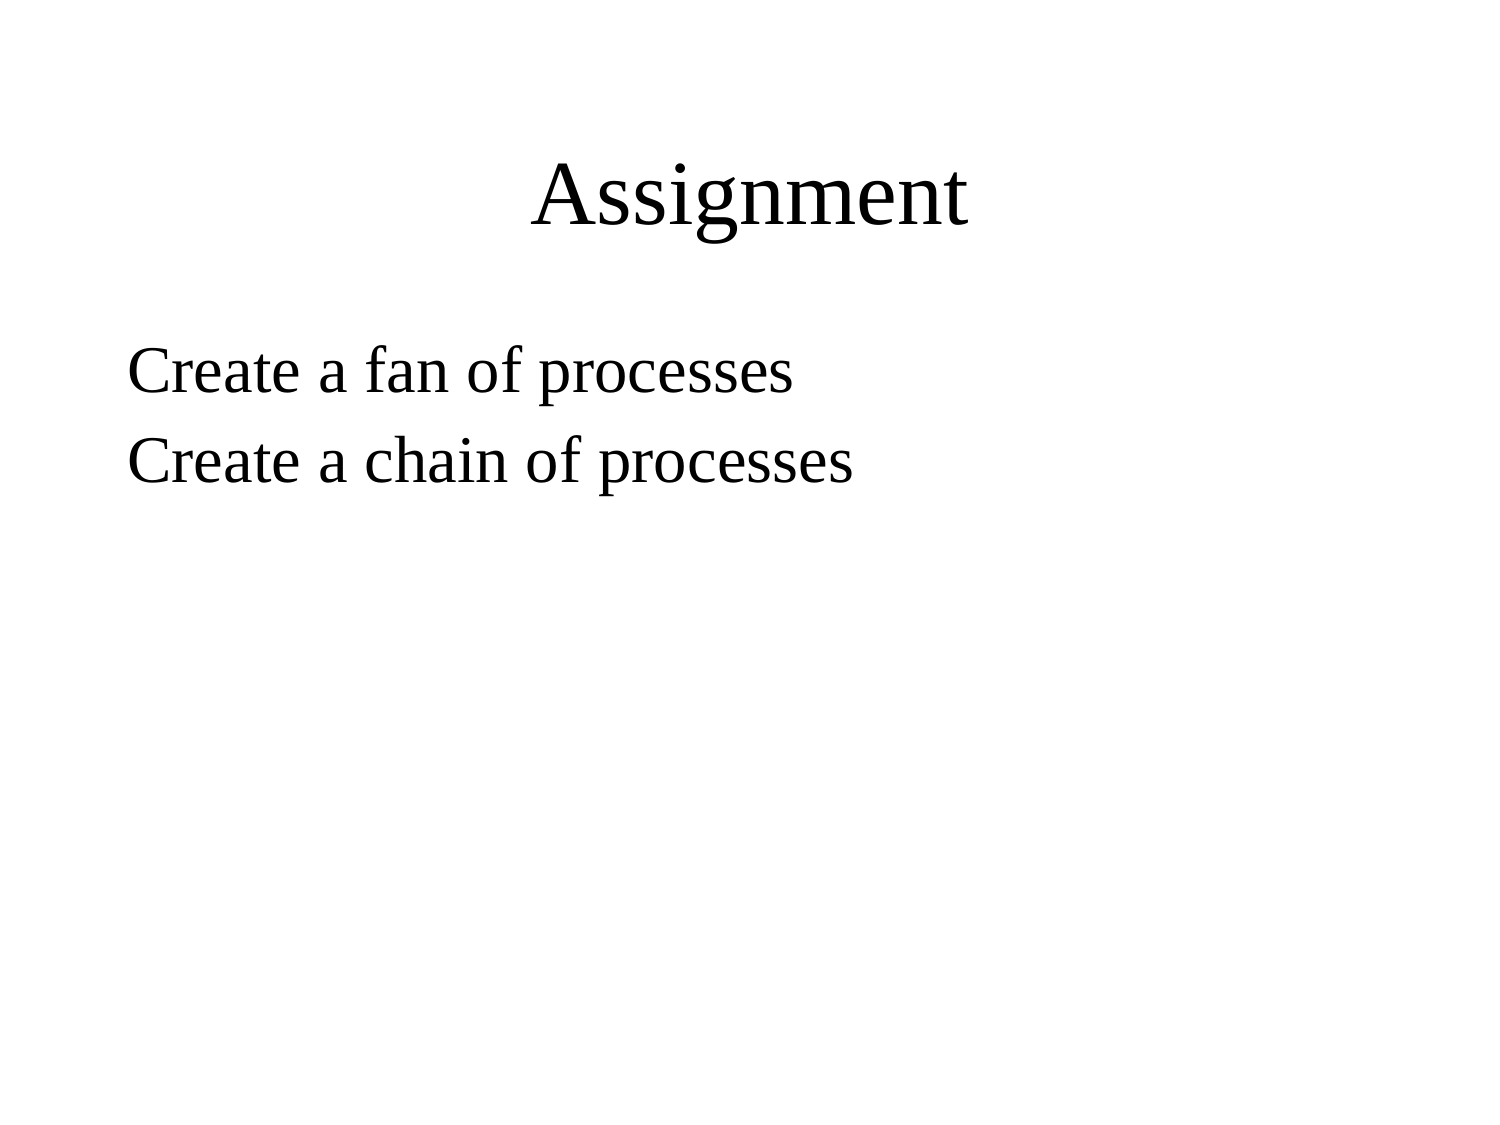

# Assignment
Create a fan of processes
Create a chain of processes